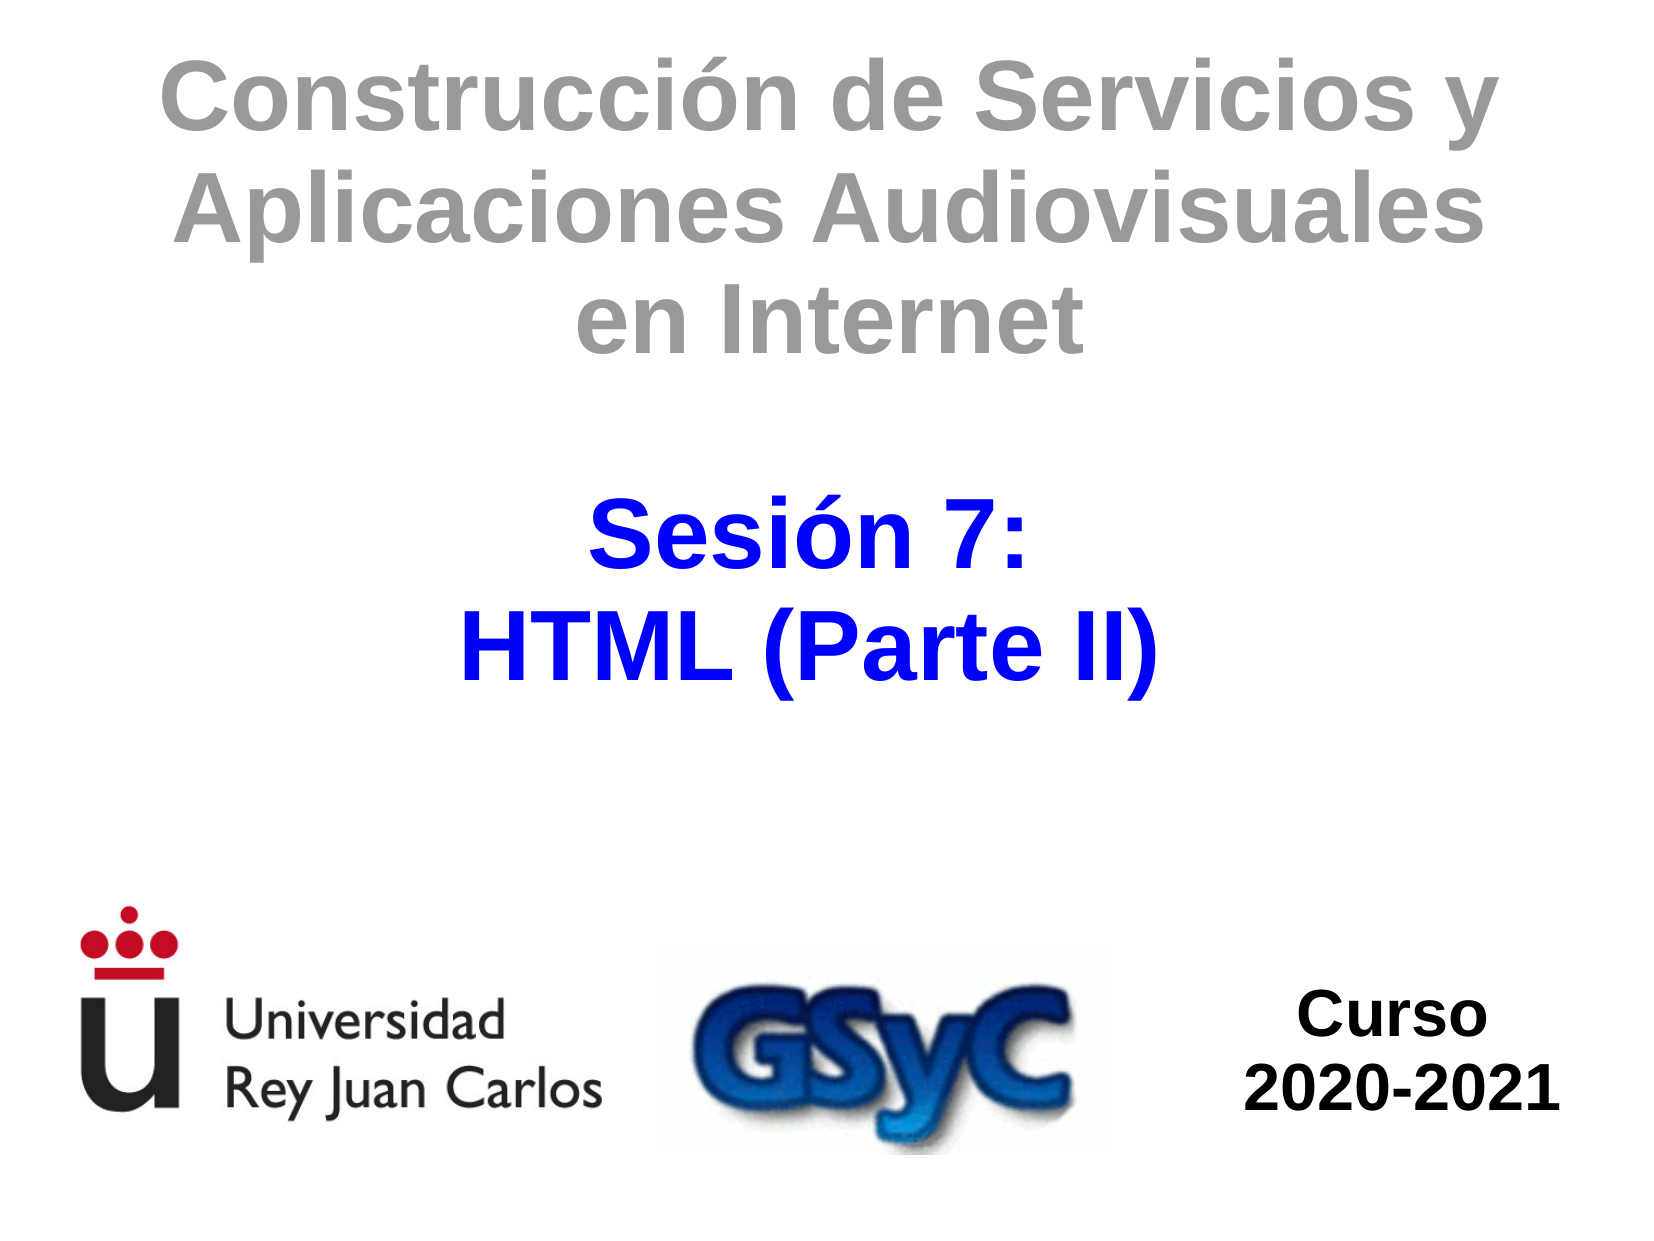

Construcción de Servicios y Aplicaciones Audiovisuales en Internet
# Sesión 7: HTML (Parte II)
Curso
2020-2021